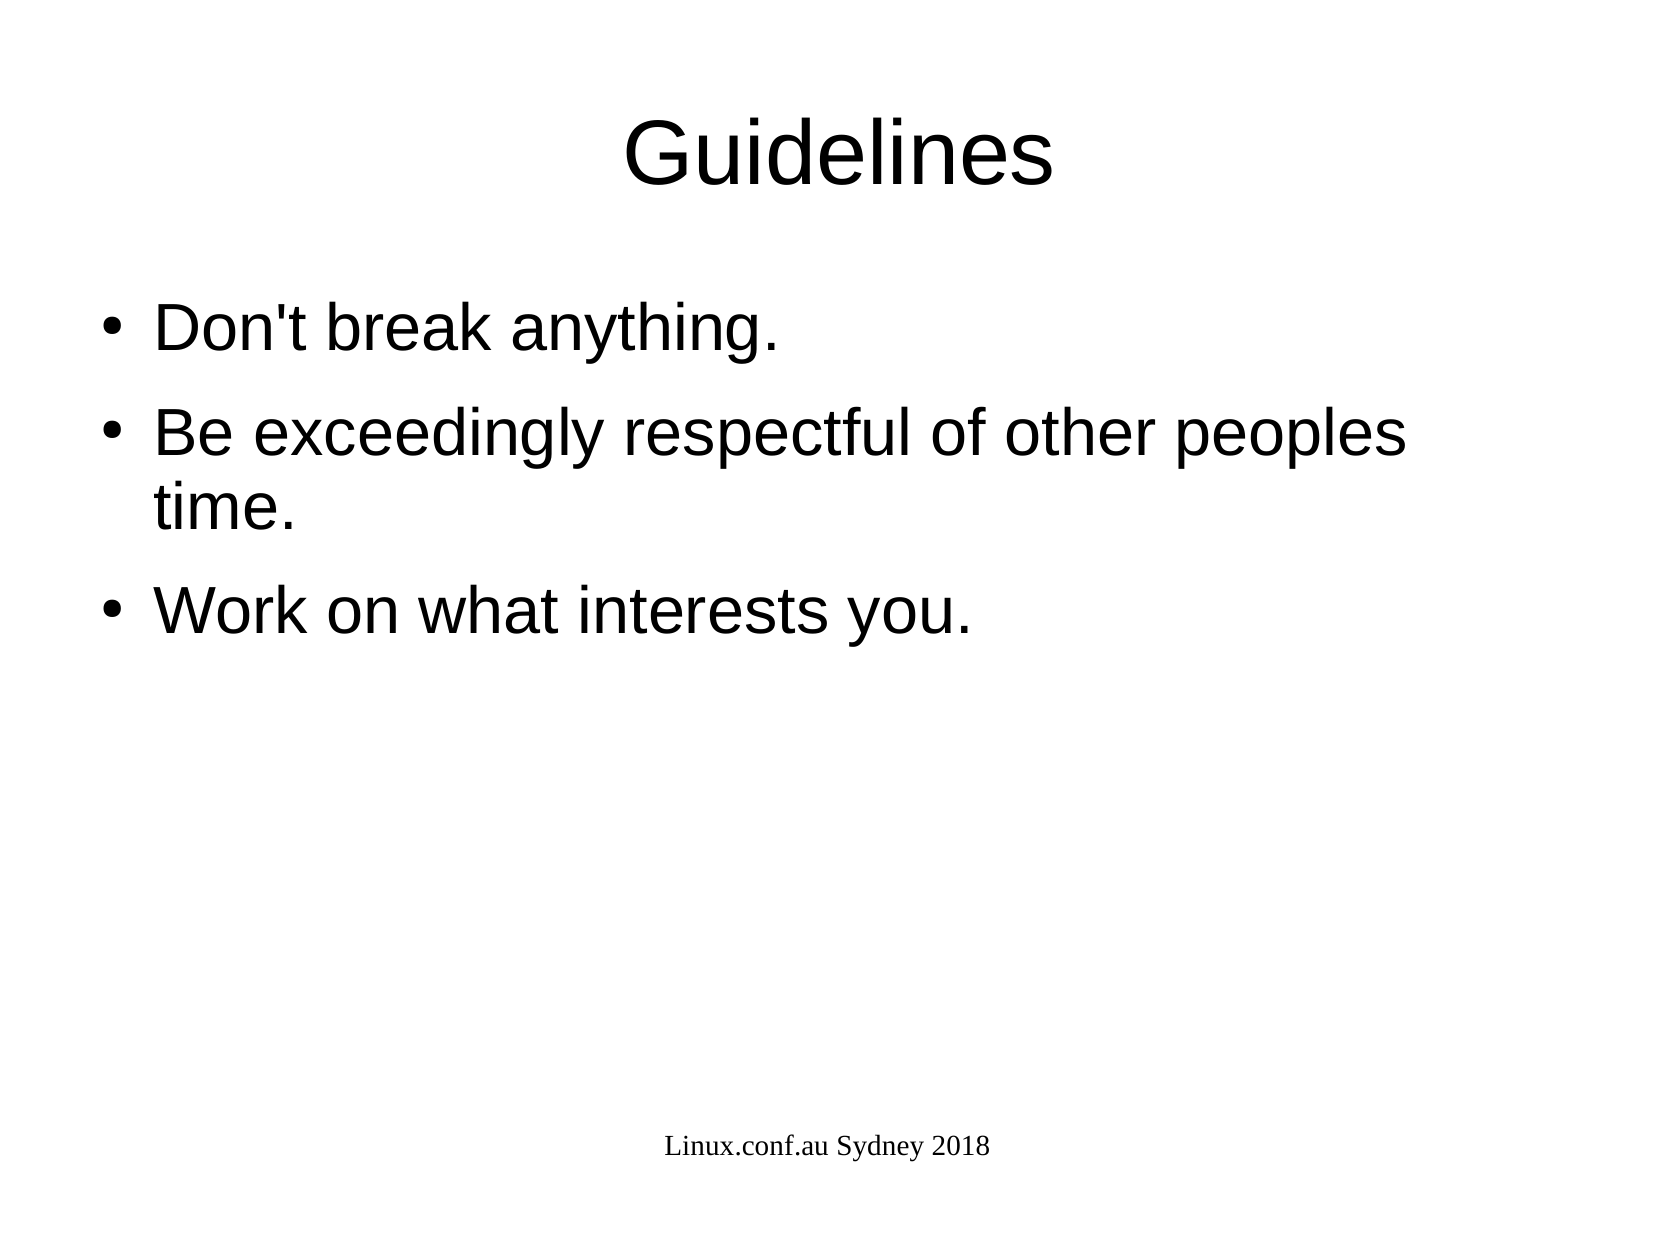

# Guidelines
Don't break anything.
Be exceedingly respectful of other peoples time.
Work on what interests you.
Linux.conf.au Sydney 2018